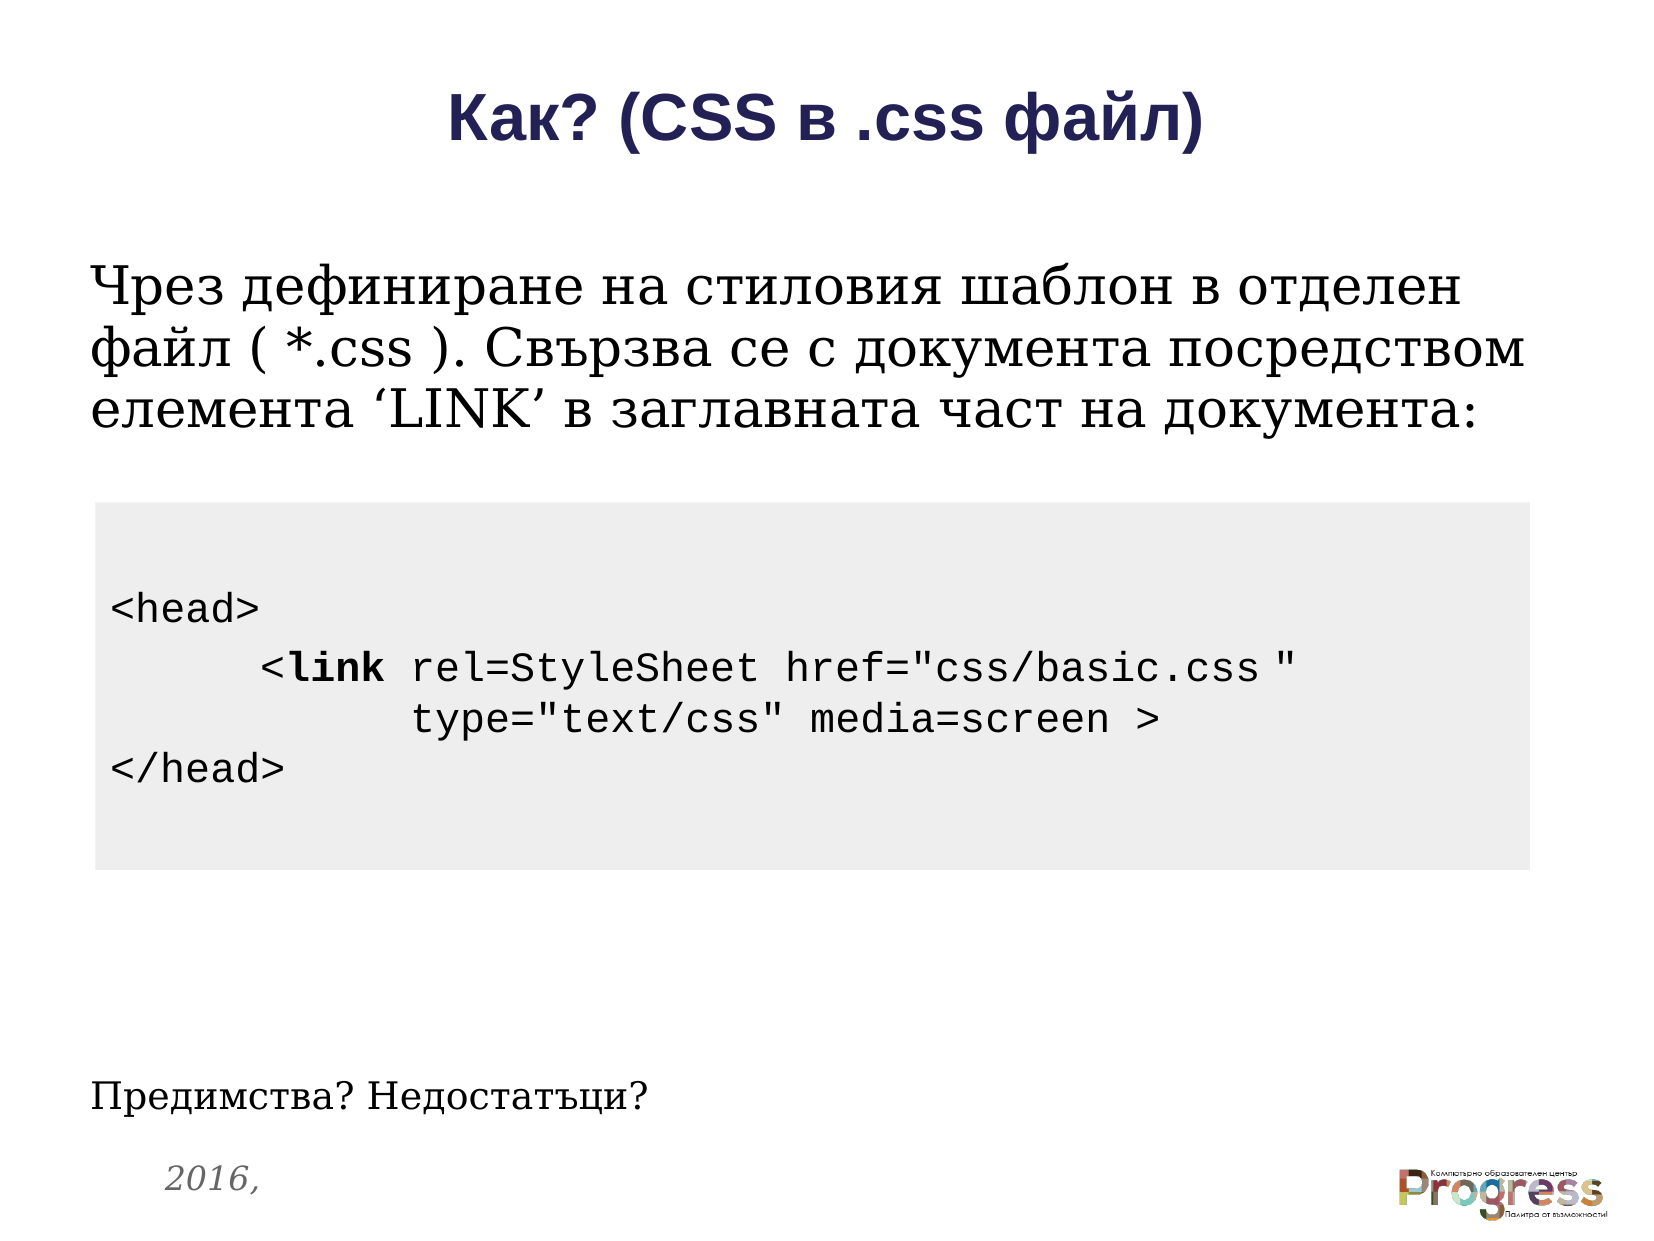

# Как? (CSS в .css файл)
Чрез дефиниране на стиловия шаблон в отделен файл ( *.css ). Свързва се с документа посредством елемента ‘LINK’ в заглавната част на документа:
Предимства? Недостатъци?
<head>
	<link rel=StyleSheet href="css/basic.css "
		type="text/css" media=screen >
</head>
2016,